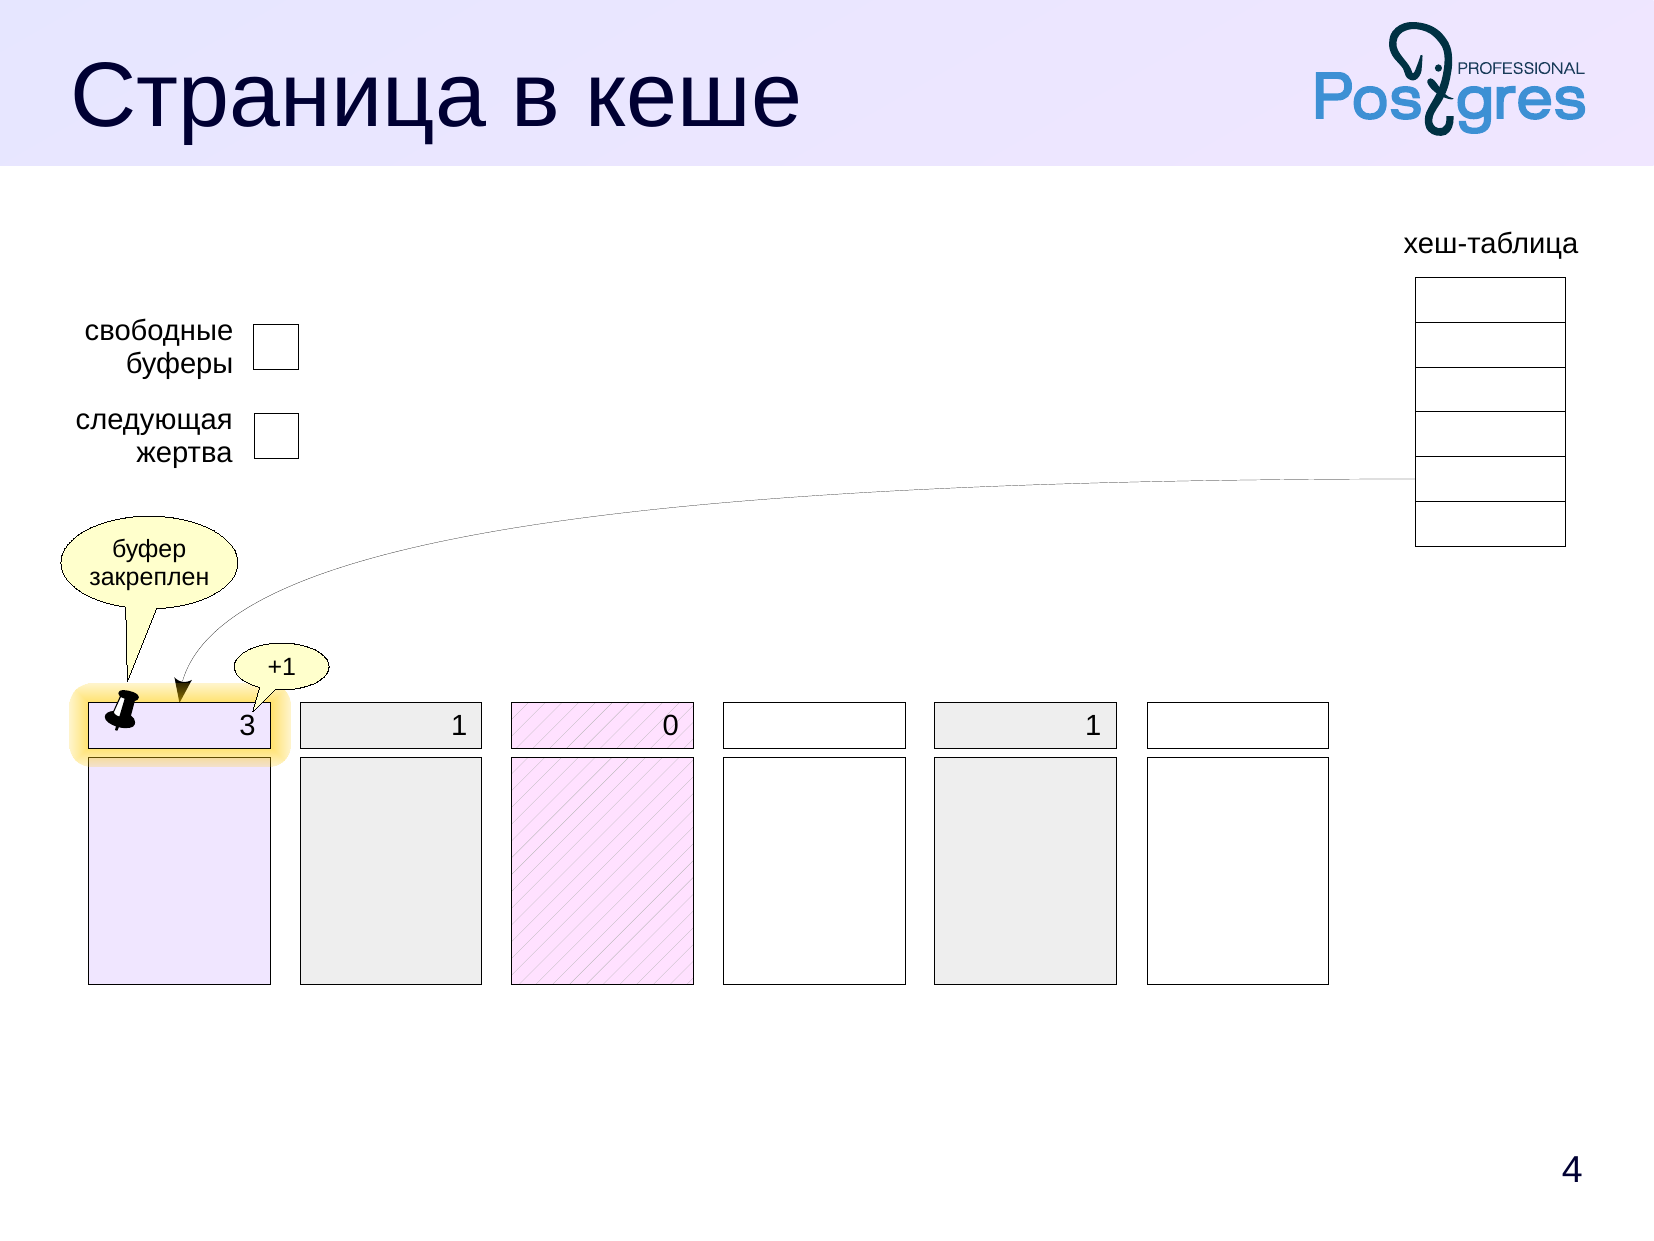

# Страница в кеше
хеш-таблица
свободные
буферы
следующая
жертва
буфер
закреплен
+1
1
0
1
3